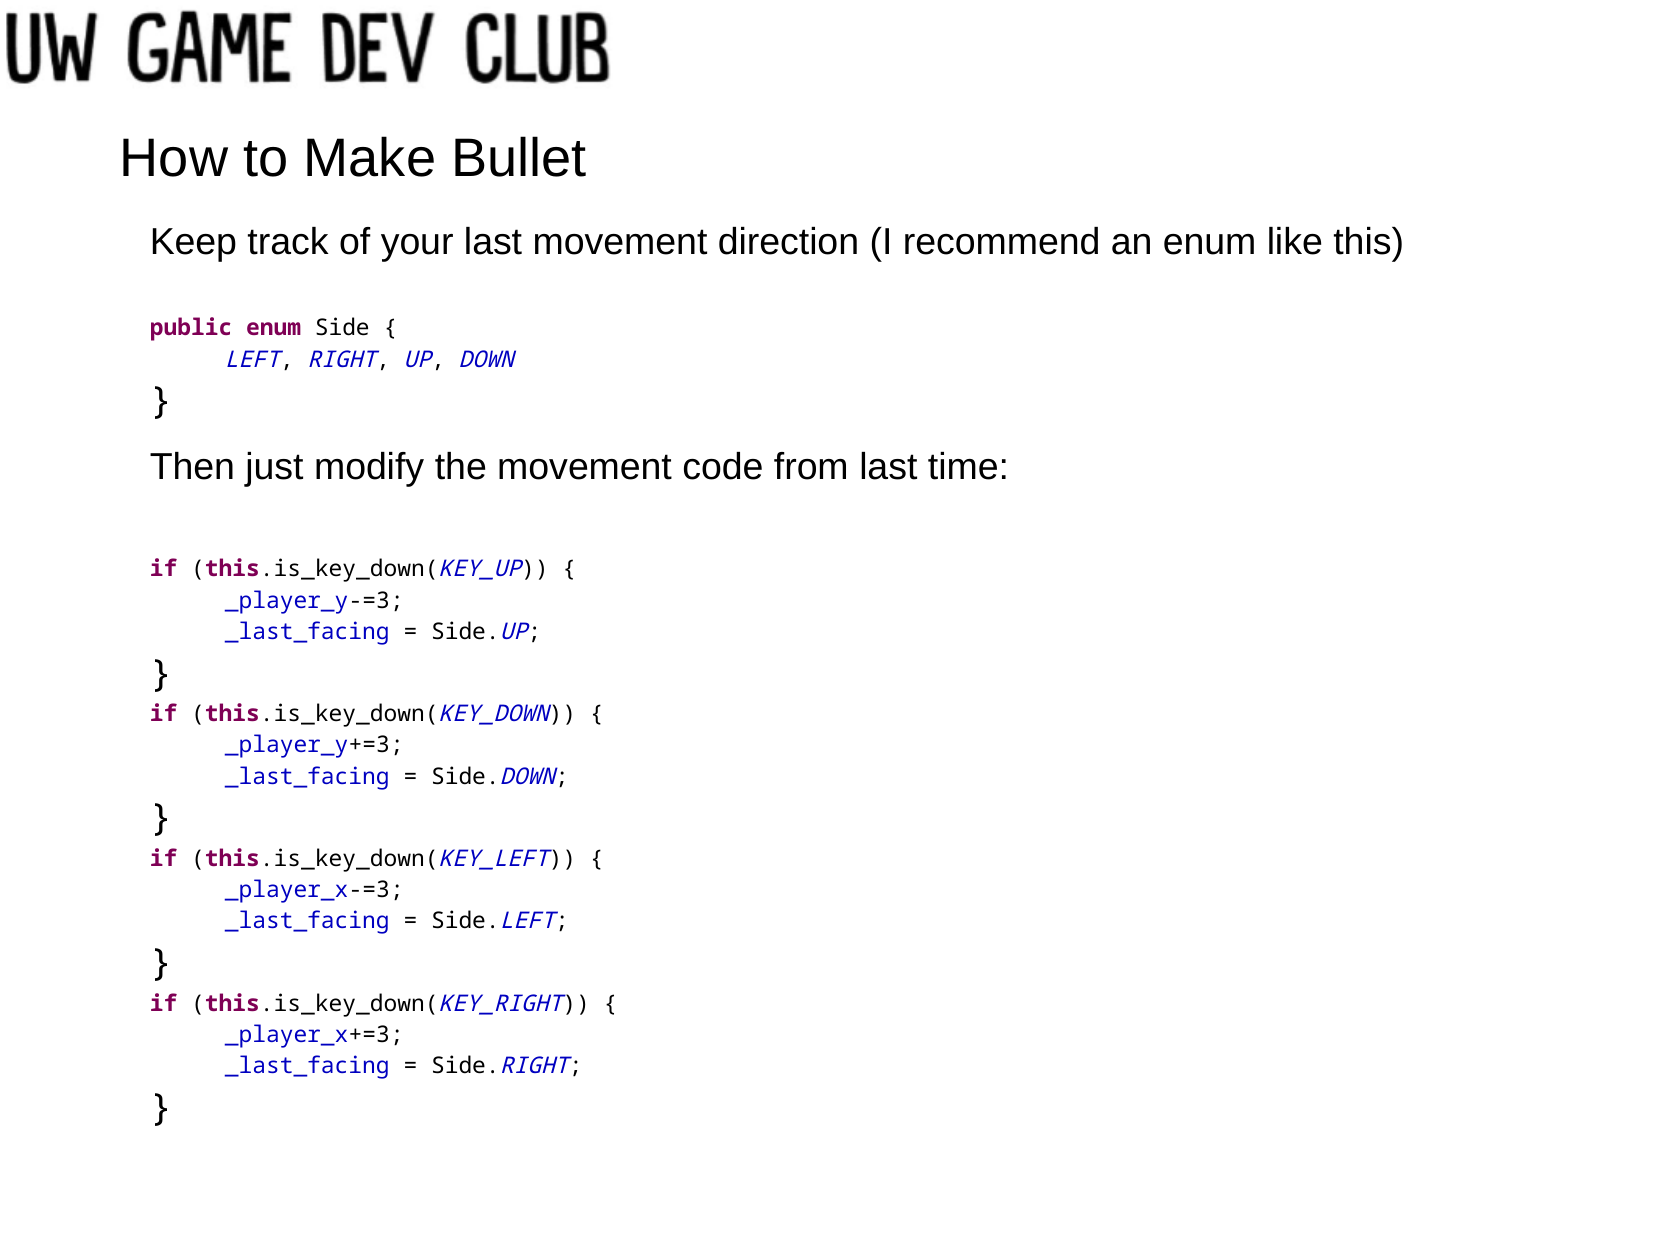

How to Make Bullet
Keep track of your last movement direction (I recommend an enum like this)
	public enum Side {
		LEFT, RIGHT, UP, DOWN
	}
Then just modify the movement code from last time:
		if (this.is_key_down(KEY_UP)) {
			_player_y-=3;
			_last_facing = Side.UP;
		}
		if (this.is_key_down(KEY_DOWN)) {
			_player_y+=3;
			_last_facing = Side.DOWN;
		}
		if (this.is_key_down(KEY_LEFT)) {
			_player_x-=3;
			_last_facing = Side.LEFT;
		}
		if (this.is_key_down(KEY_RIGHT)) {
			_player_x+=3;
			_last_facing = Side.RIGHT;
		}